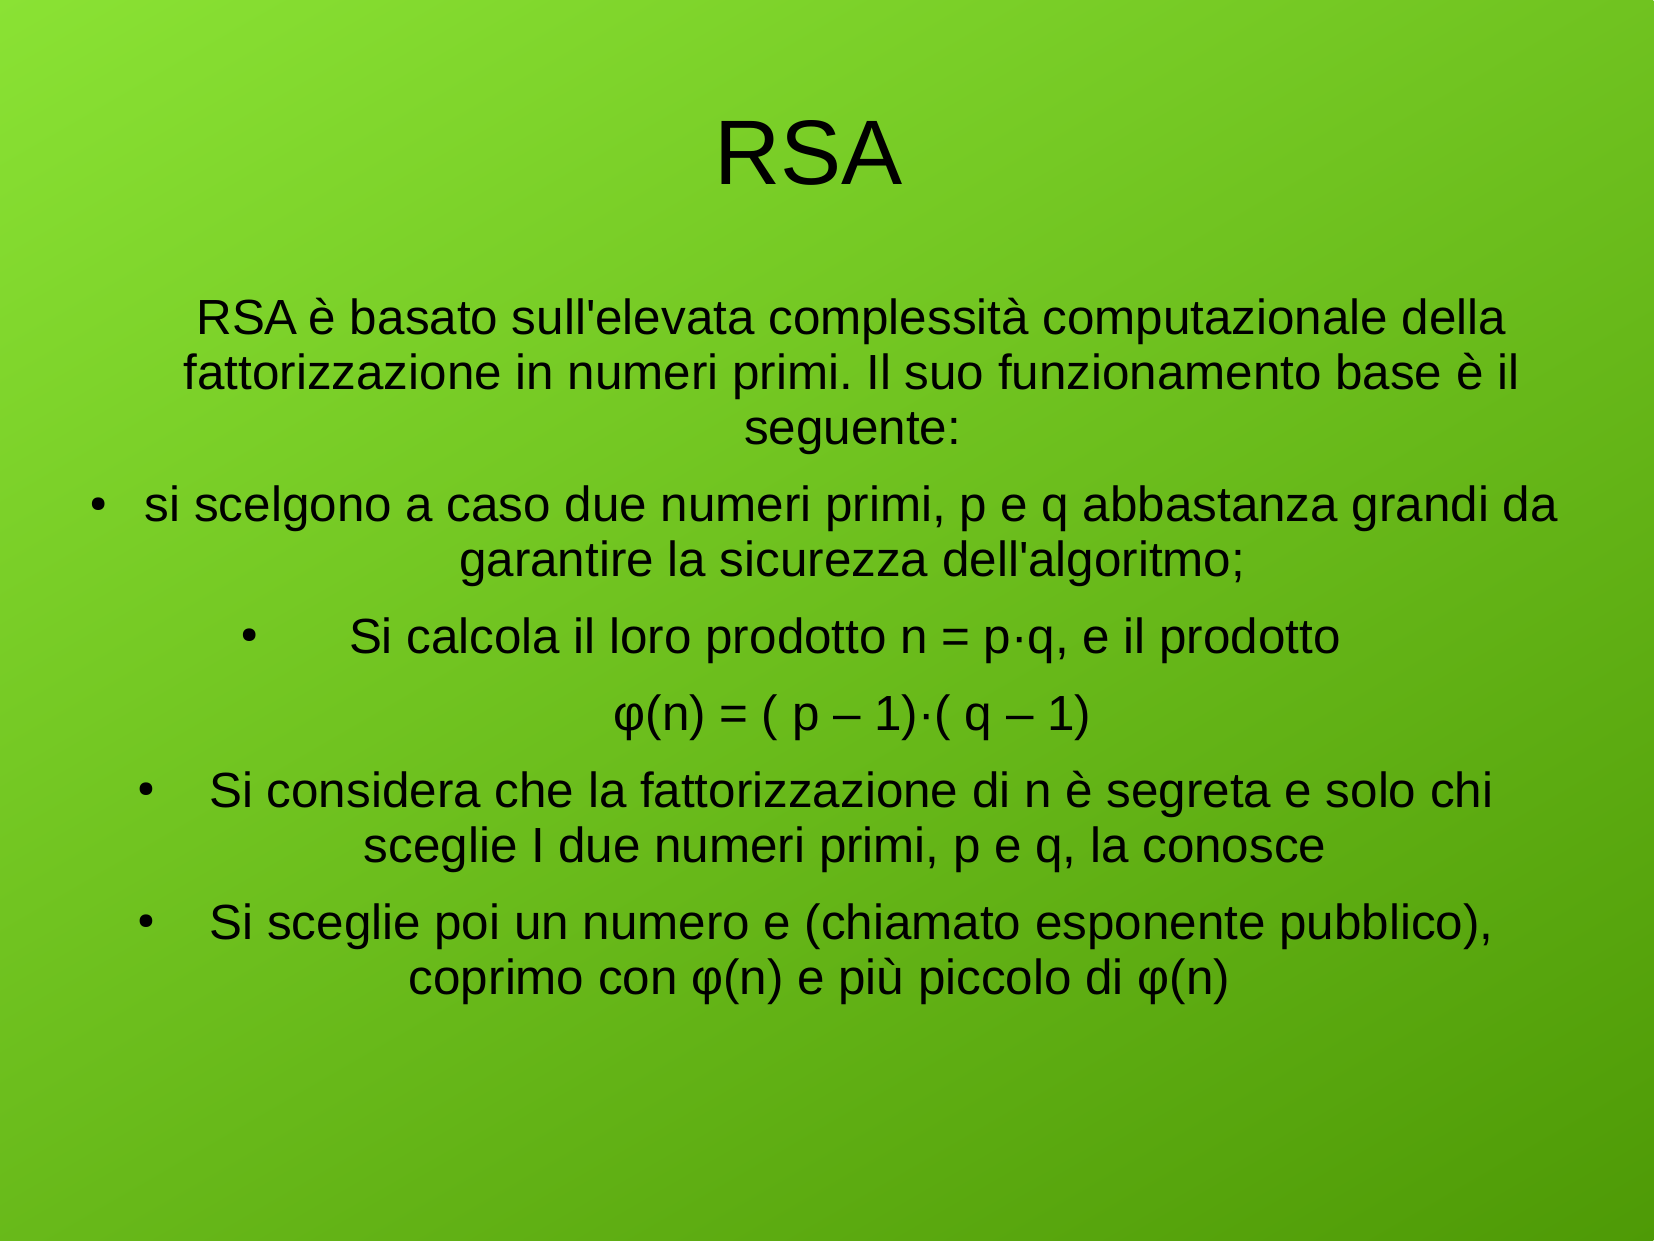

# RSA
RSA è basato sull'elevata complessità computazionale della fattorizzazione in numeri primi. Il suo funzionamento base è il seguente:
si scelgono a caso due numeri primi, p e q abbastanza grandi da garantire la sicurezza dell'algoritmo;
Si calcola il loro prodotto n = p·q, e il prodotto
φ(n) = ( p – 1)·( q – 1)
Si considera che la fattorizzazione di n è segreta e solo chi sceglie I due numeri primi, p e q, la conosce
Si sceglie poi un numero e (chiamato esponente pubblico), coprimo con φ(n) e più piccolo di φ(n)